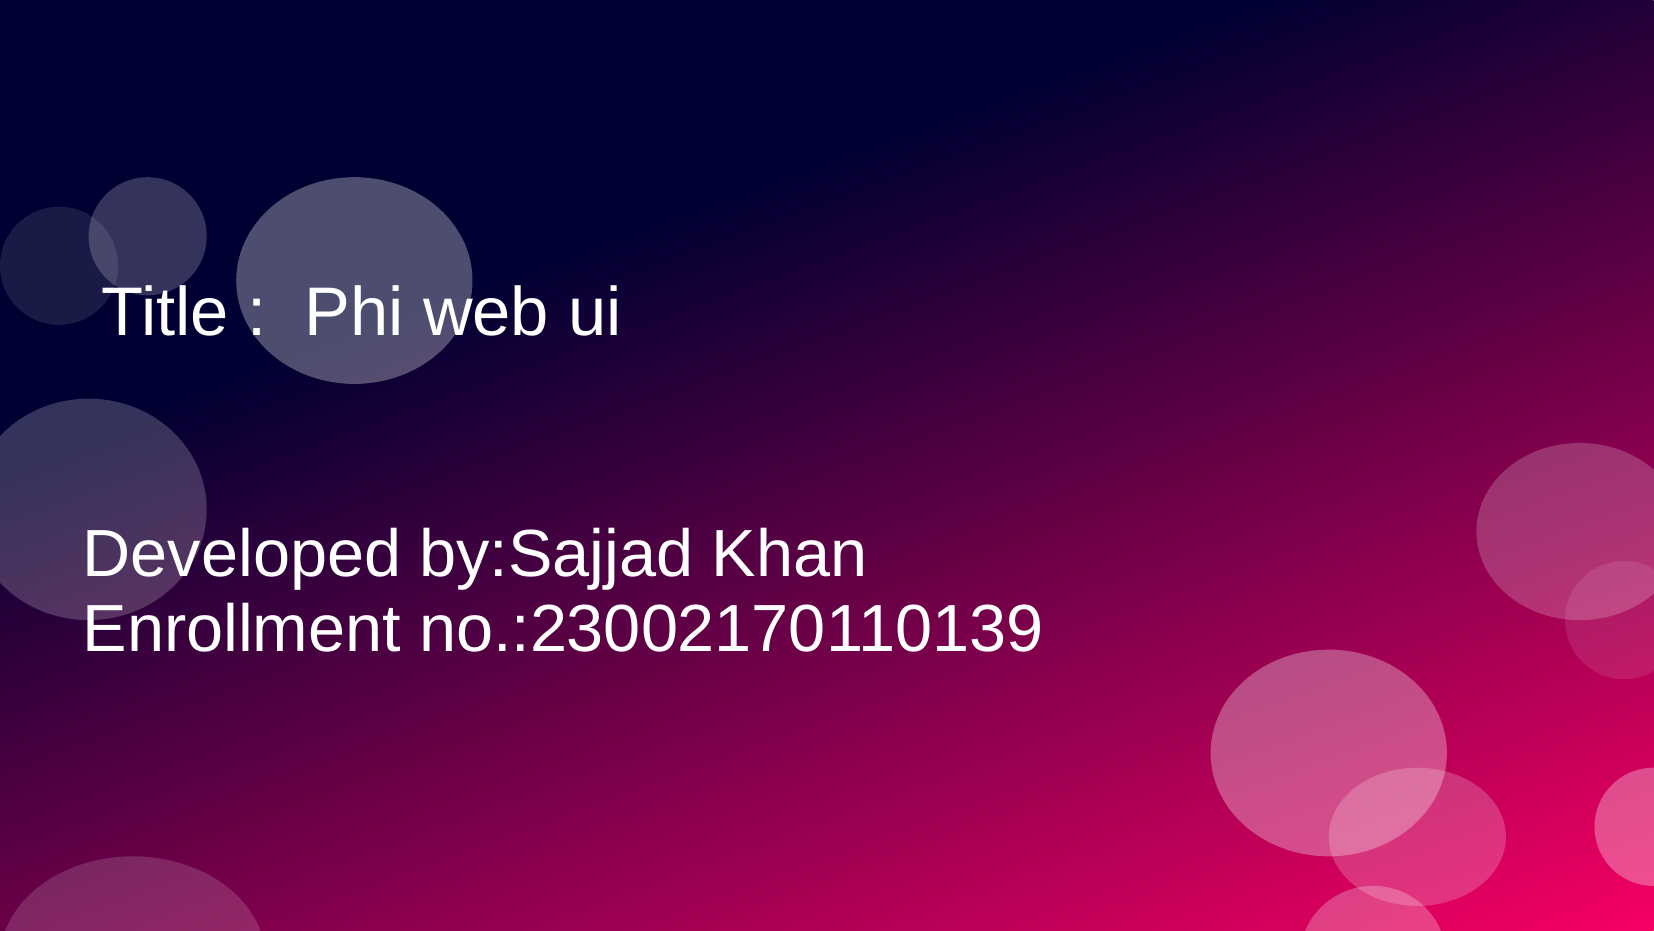

# Title : Phi web ui
Developed by:Sajjad Khan
Enrollment no.:23002170110139